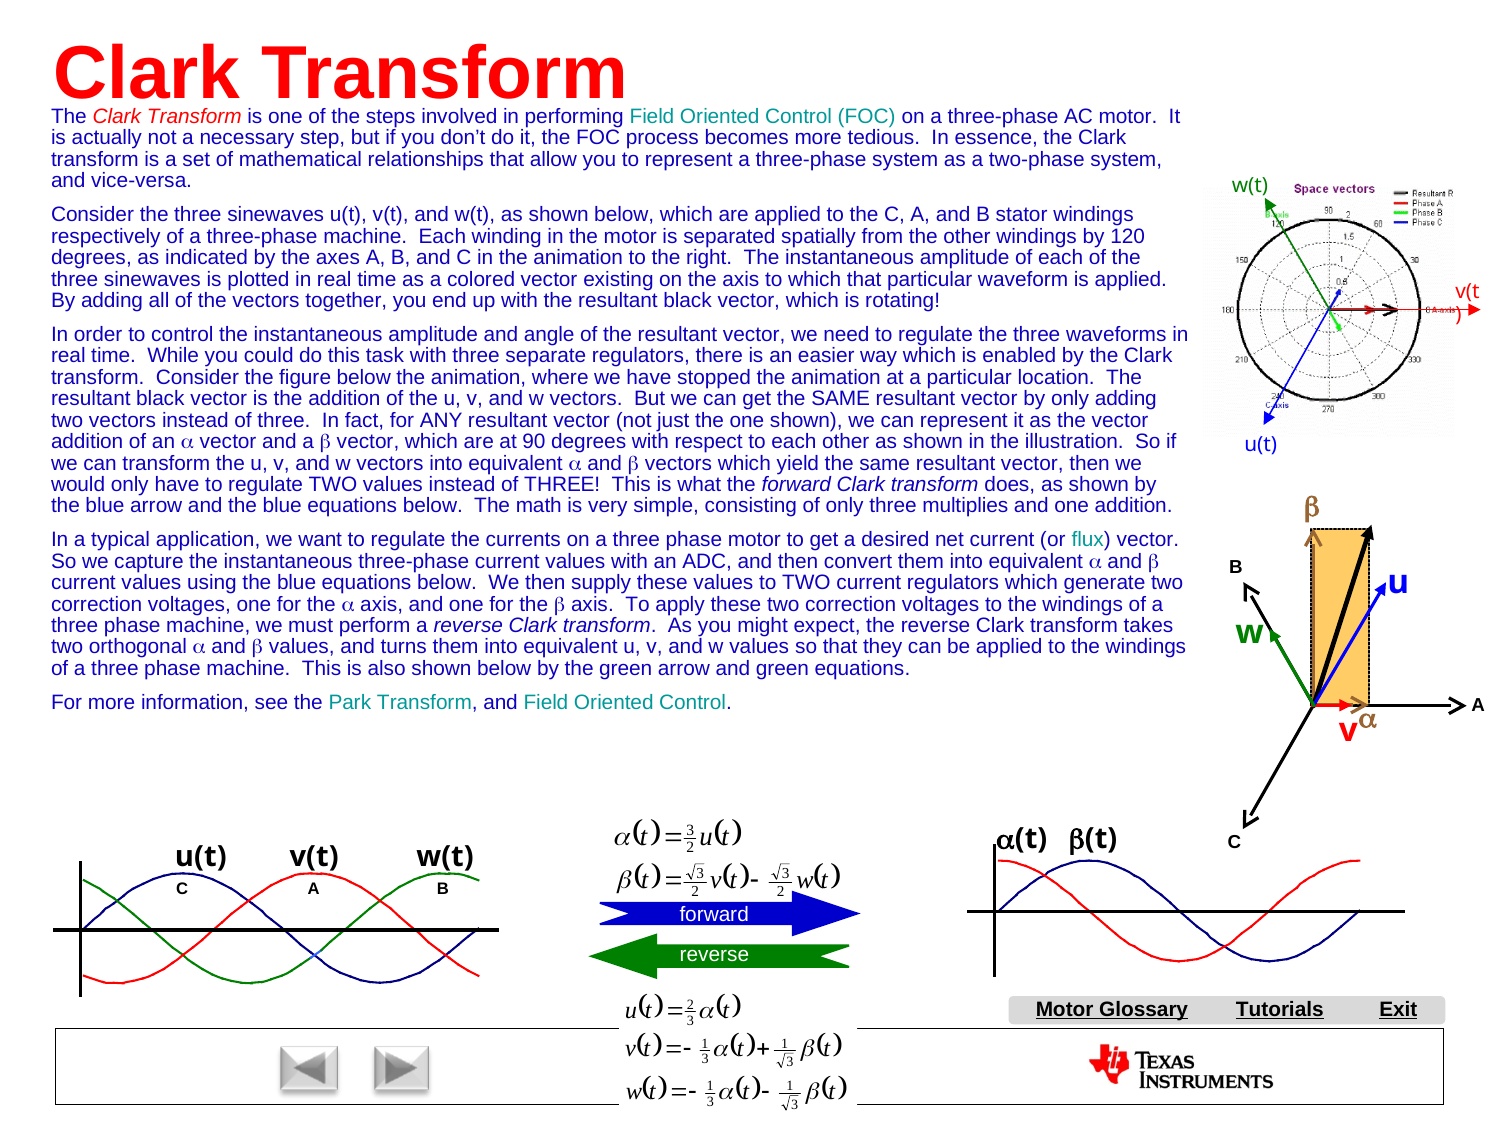

# Clark Transform
The Clark Transform is one of the steps involved in performing Field Oriented Control (FOC) on a three-phase AC motor. It is actually not a necessary step, but if you don’t do it, the FOC process becomes more tedious. In essence, the Clark transform is a set of mathematical relationships that allow you to represent a three-phase system as a two-phase system, and vice-versa.
Consider the three sinewaves u(t), v(t), and w(t), as shown below, which are applied to the C, A, and B stator windings respectively of a three-phase machine. Each winding in the motor is separated spatially from the other windings by 120 degrees, as indicated by the axes A, B, and C in the animation to the right. The instantaneous amplitude of each of the three sinewaves is plotted in real time as a colored vector existing on the axis to which that particular waveform is applied. By adding all of the vectors together, you end up with the resultant black vector, which is rotating!
In order to control the instantaneous amplitude and angle of the resultant vector, we need to regulate the three waveforms in real time. While you could do this task with three separate regulators, there is an easier way which is enabled by the Clark transform. Consider the figure below the animation, where we have stopped the animation at a particular location. The resultant black vector is the addition of the u, v, and w vectors. But we can get the SAME resultant vector by only adding two vectors instead of three. In fact, for ANY resultant vector (not just the one shown), we can represent it as the vector addition of an  vector and a  vector, which are at 90 degrees with respect to each other as shown in the illustration. So if we can transform the u, v, and w vectors into equivalent  and  vectors which yield the same resultant vector, then we would only have to regulate TWO values instead of THREE! This is what the forward Clark transform does, as shown by the blue arrow and the blue equations below. The math is very simple, consisting of only three multiplies and one addition.
In a typical application, we want to regulate the currents on a three phase motor to get a desired net current (or flux) vector. So we capture the instantaneous three-phase current values with an ADC, and then convert them into equivalent  and  current values using the blue equations below. We then supply these values to TWO current regulators which generate two correction voltages, one for the  axis, and one for the  axis. To apply these two correction voltages to the windings of a three phase machine, we must perform a reverse Clark transform. As you might expect, the reverse Clark transform takes two orthogonal  and  values, and turns them into equivalent u, v, and w values so that they can be applied to the windings of a three phase machine. This is also shown below by the green arrow and green equations.
For more information, see the Park Transform, and Field Oriented Control.
w(t)
v(t)
u(t)

B
u
w
A

v
(t)
(t)
C
u(t)
v(t)
w(t)
A
C
B
forward
reverse